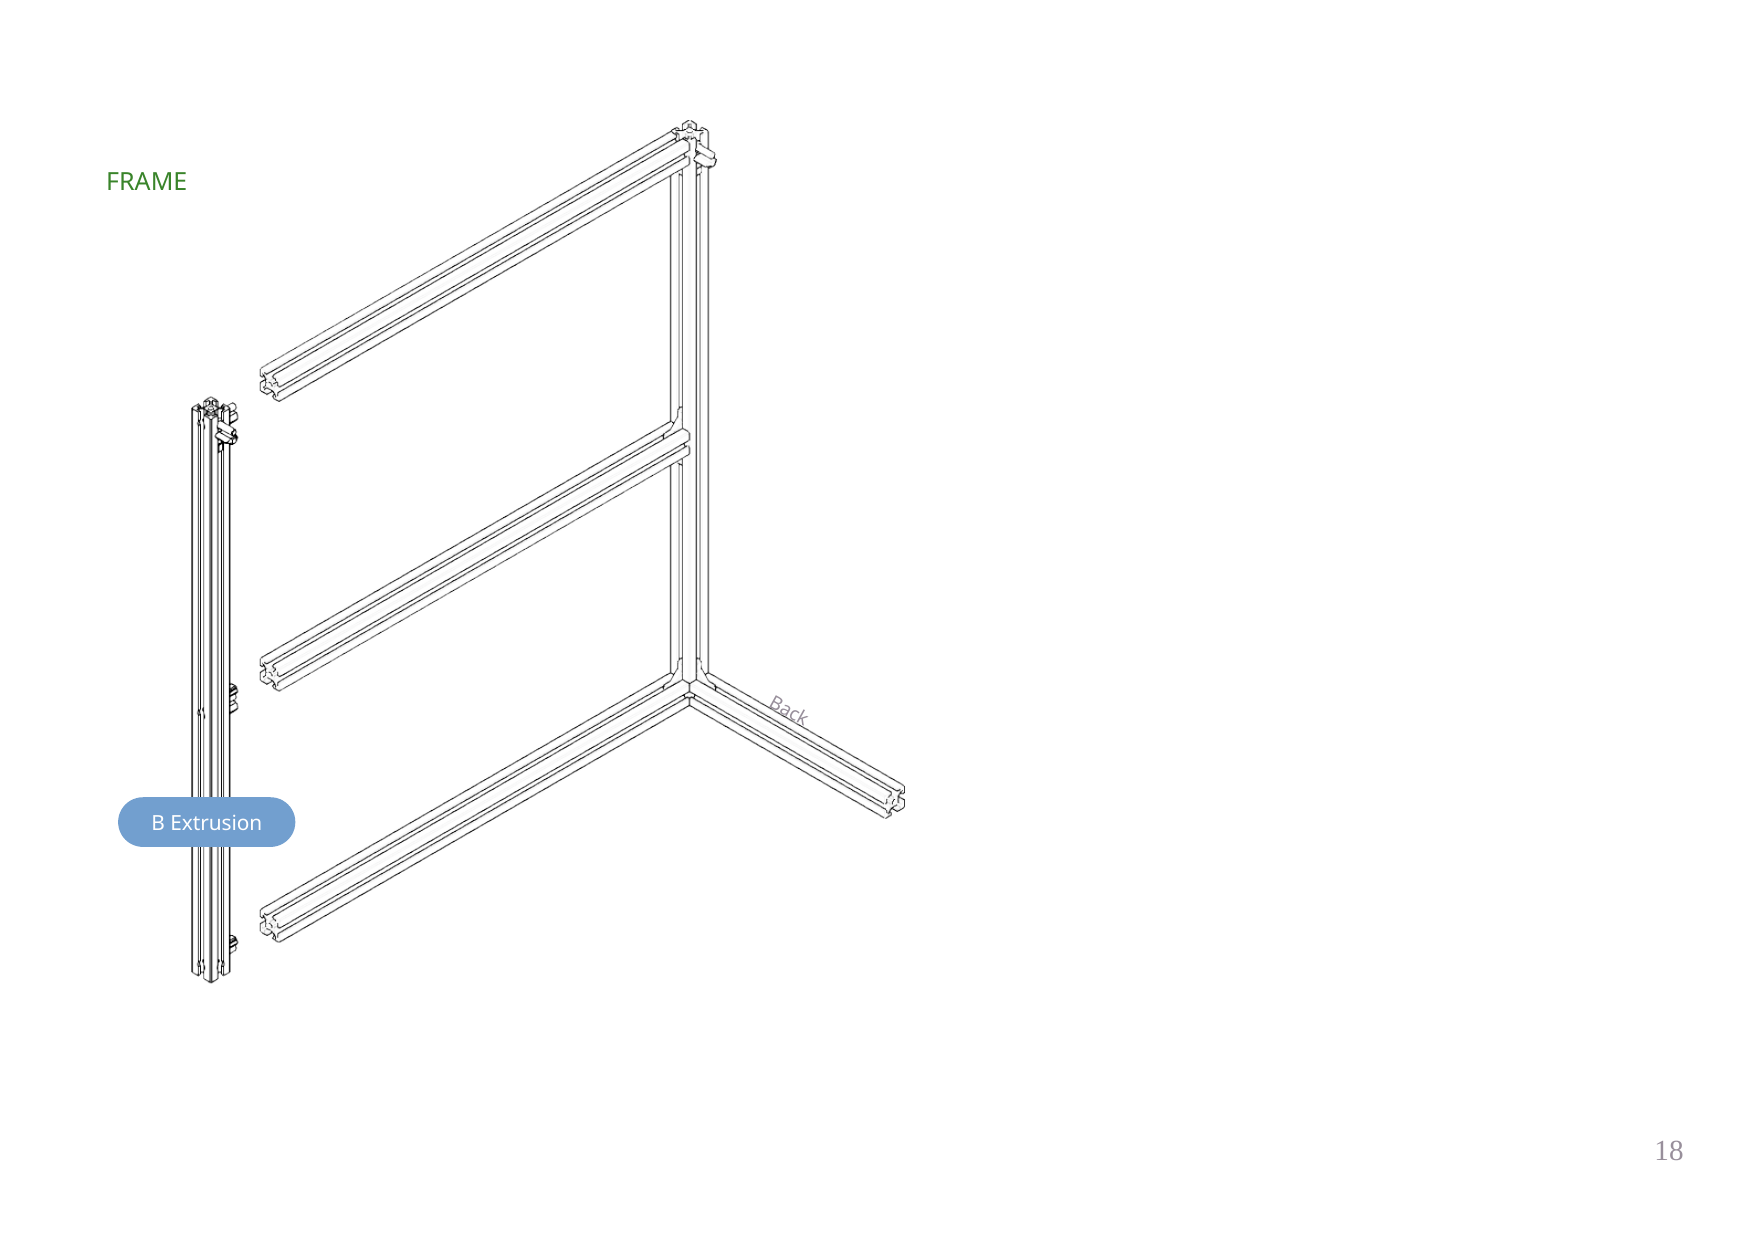

FRAME
Back
B Extrusion
A Extrusion
18